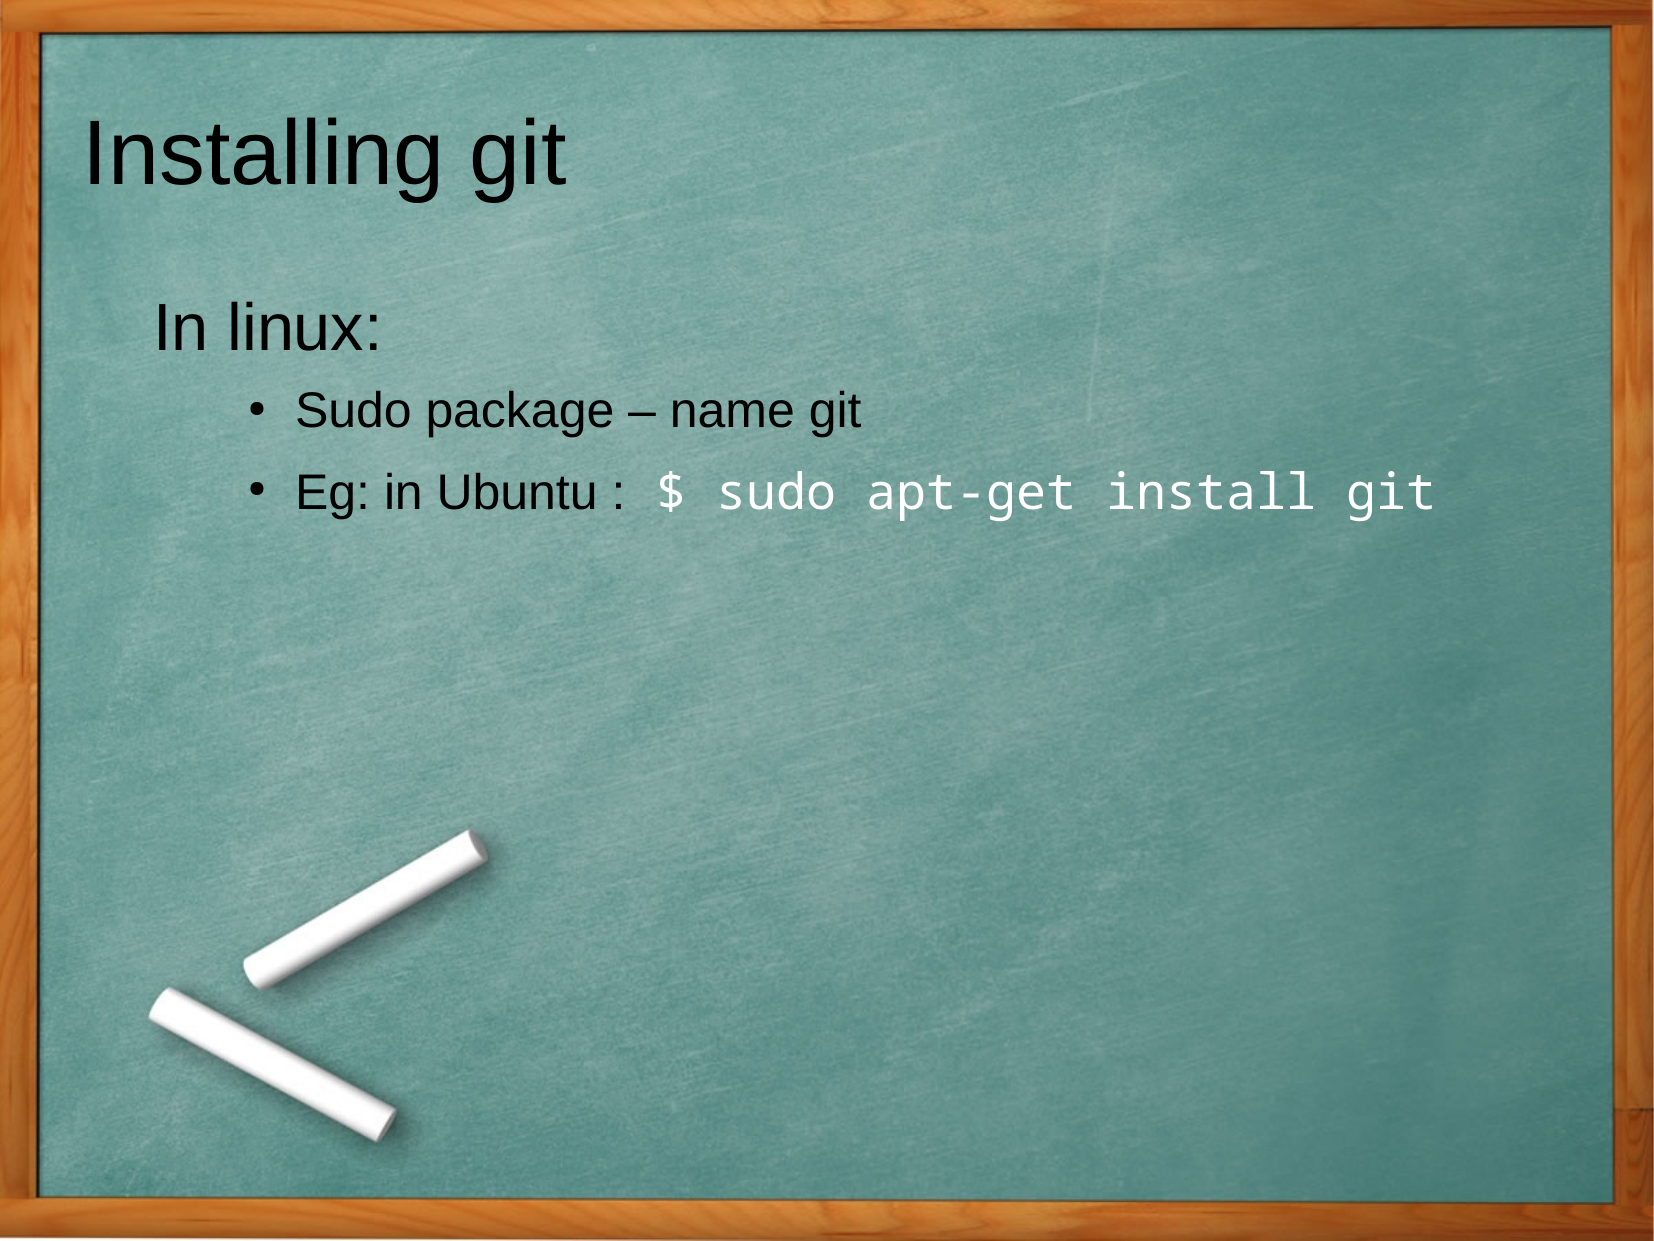

# Installing git
In linux:
Sudo package – name git
Eg: in Ubuntu : $ sudo apt-get install git